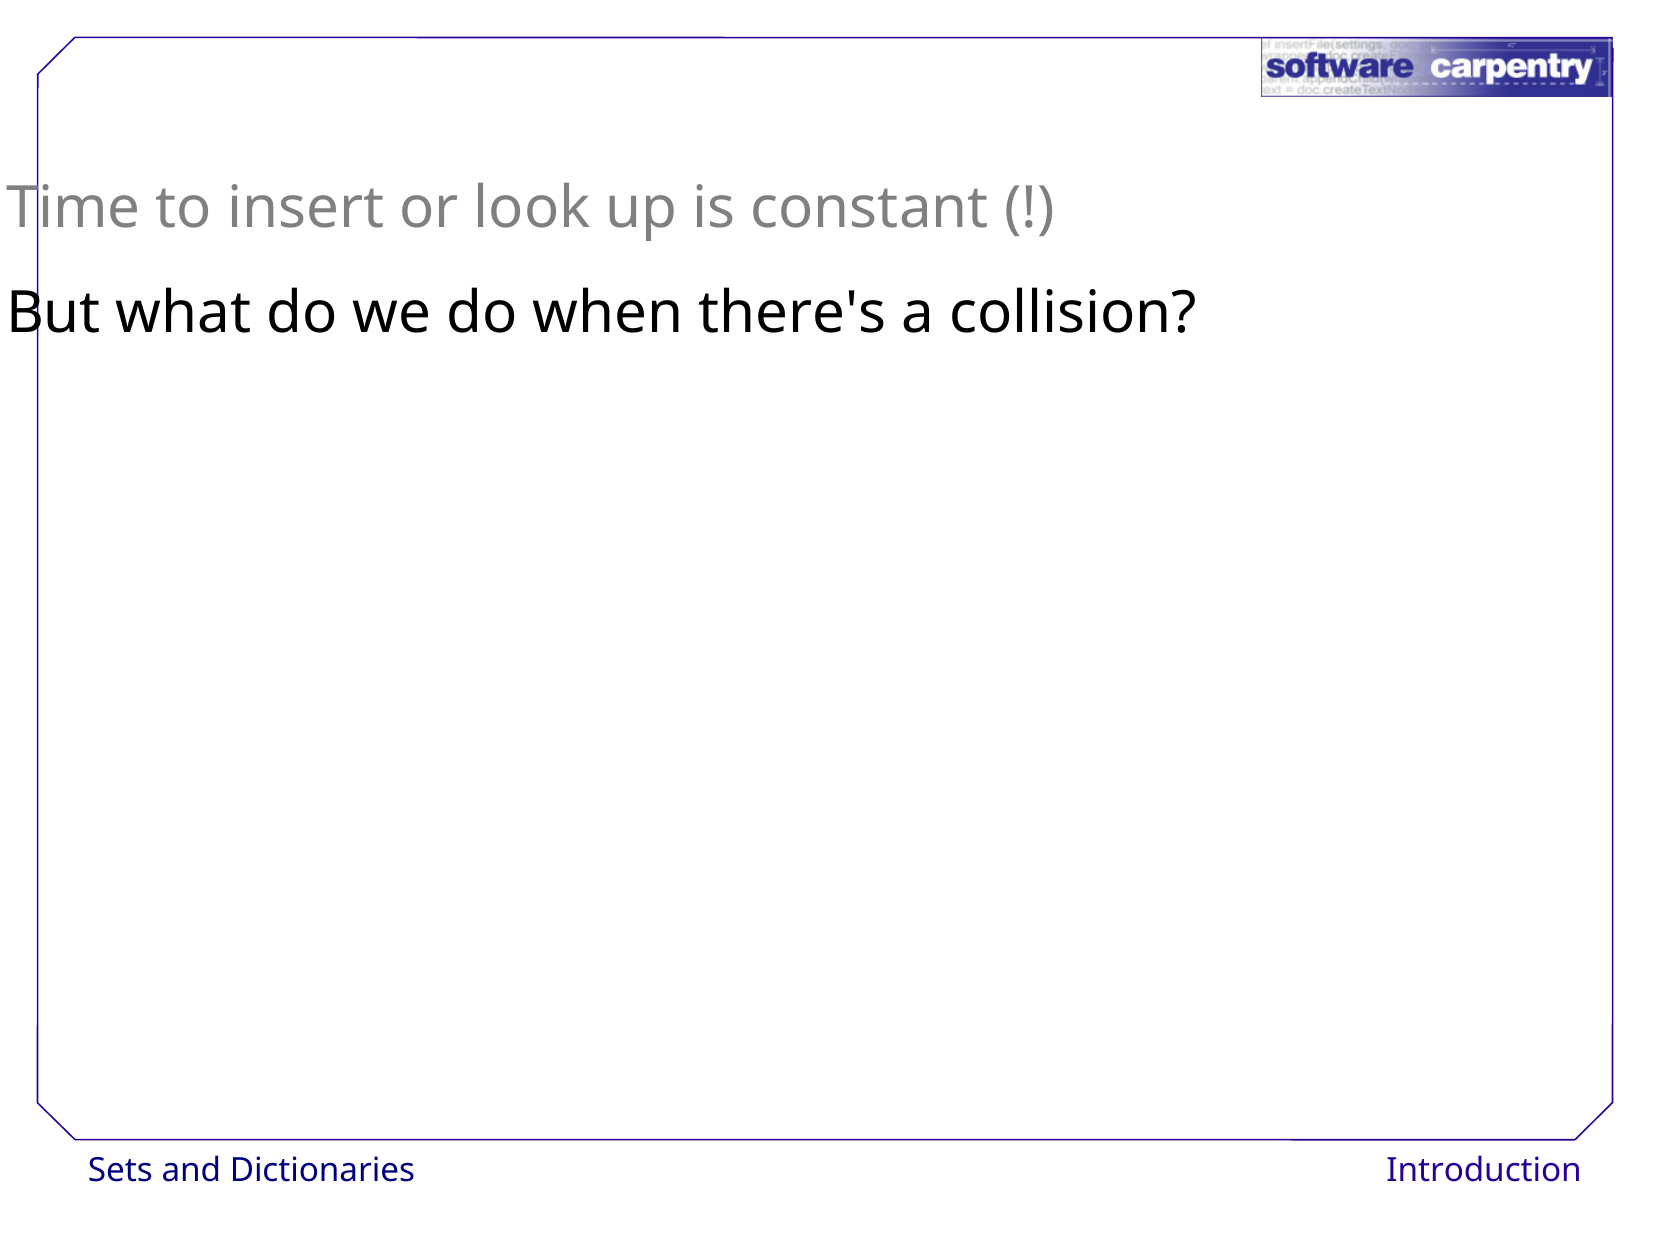

Time to insert or look up is constant (!)
But what do we do when there's a collision?